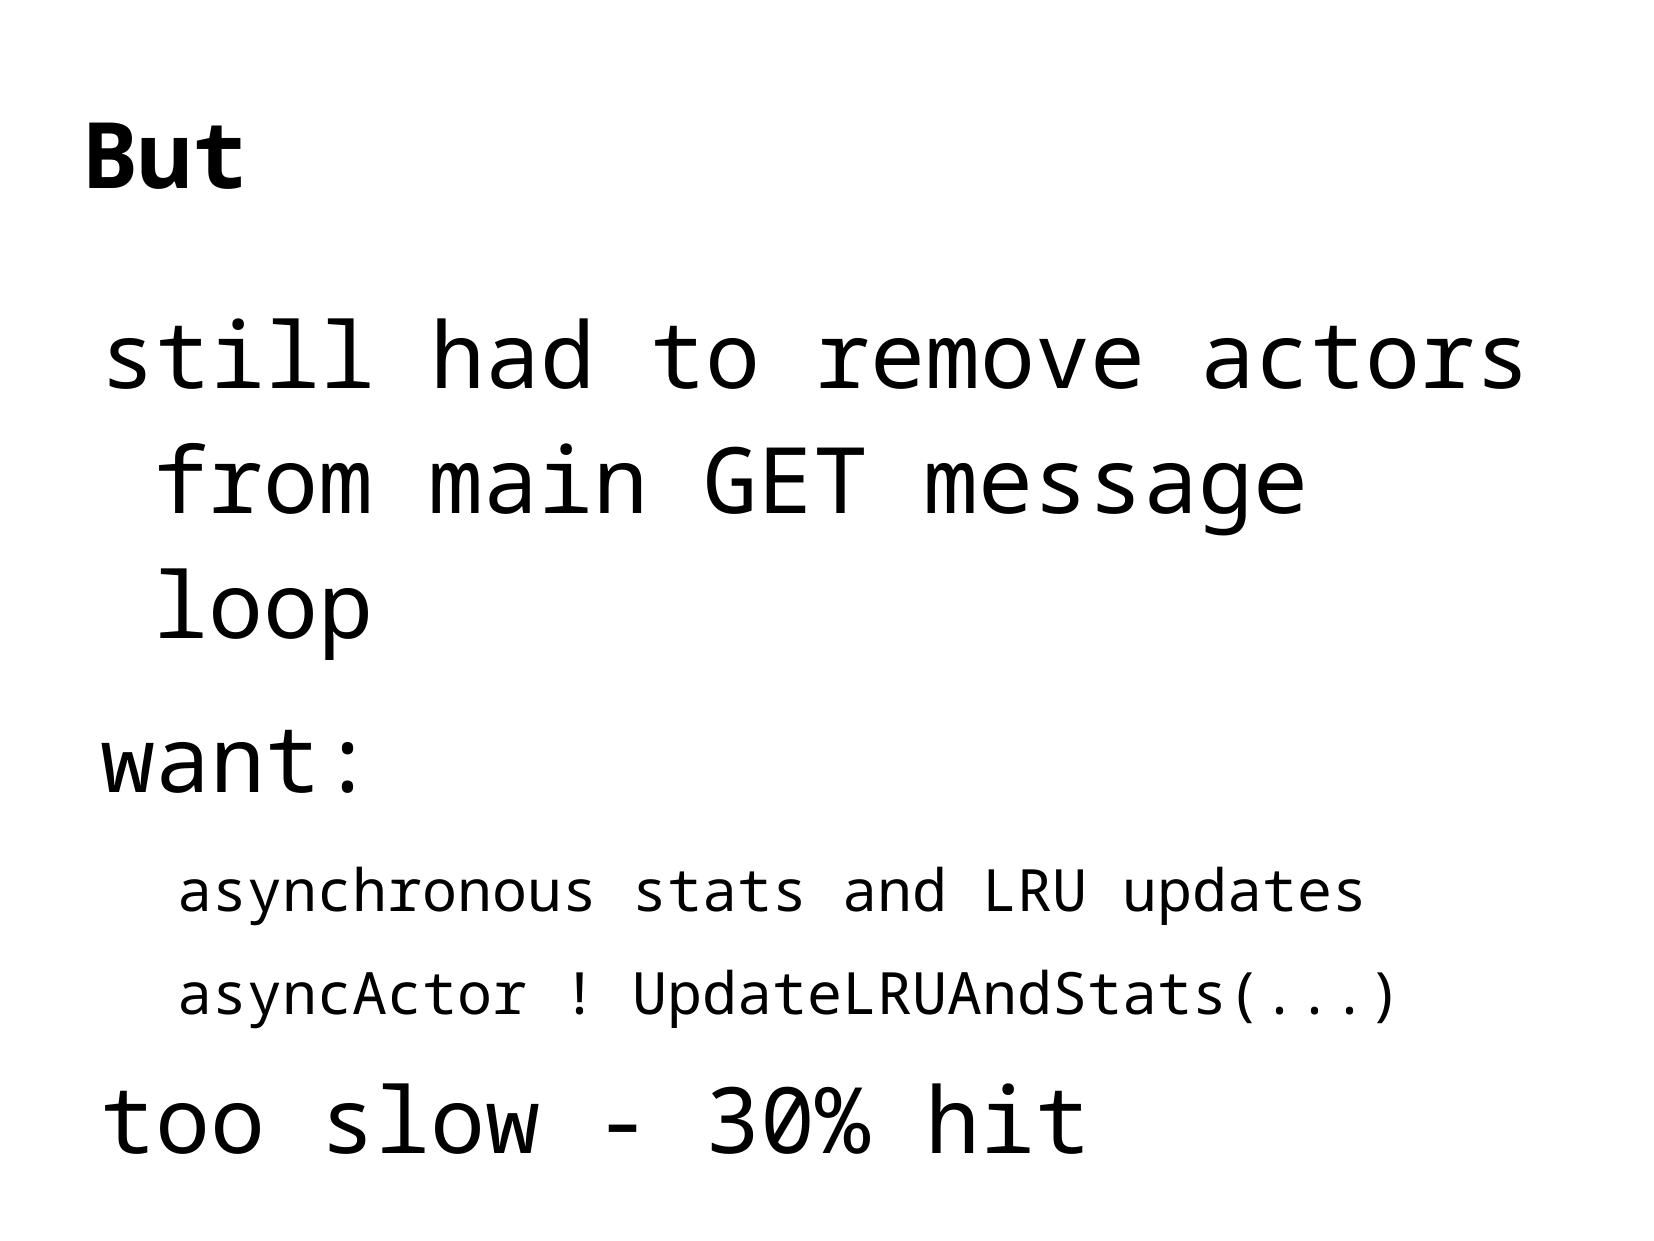

# But
still had to remove actors from main GET message loop
want:
asynchronous stats and LRU updates
asyncActor ! UpdateLRUAndStats(...)
too slow - 30% hit